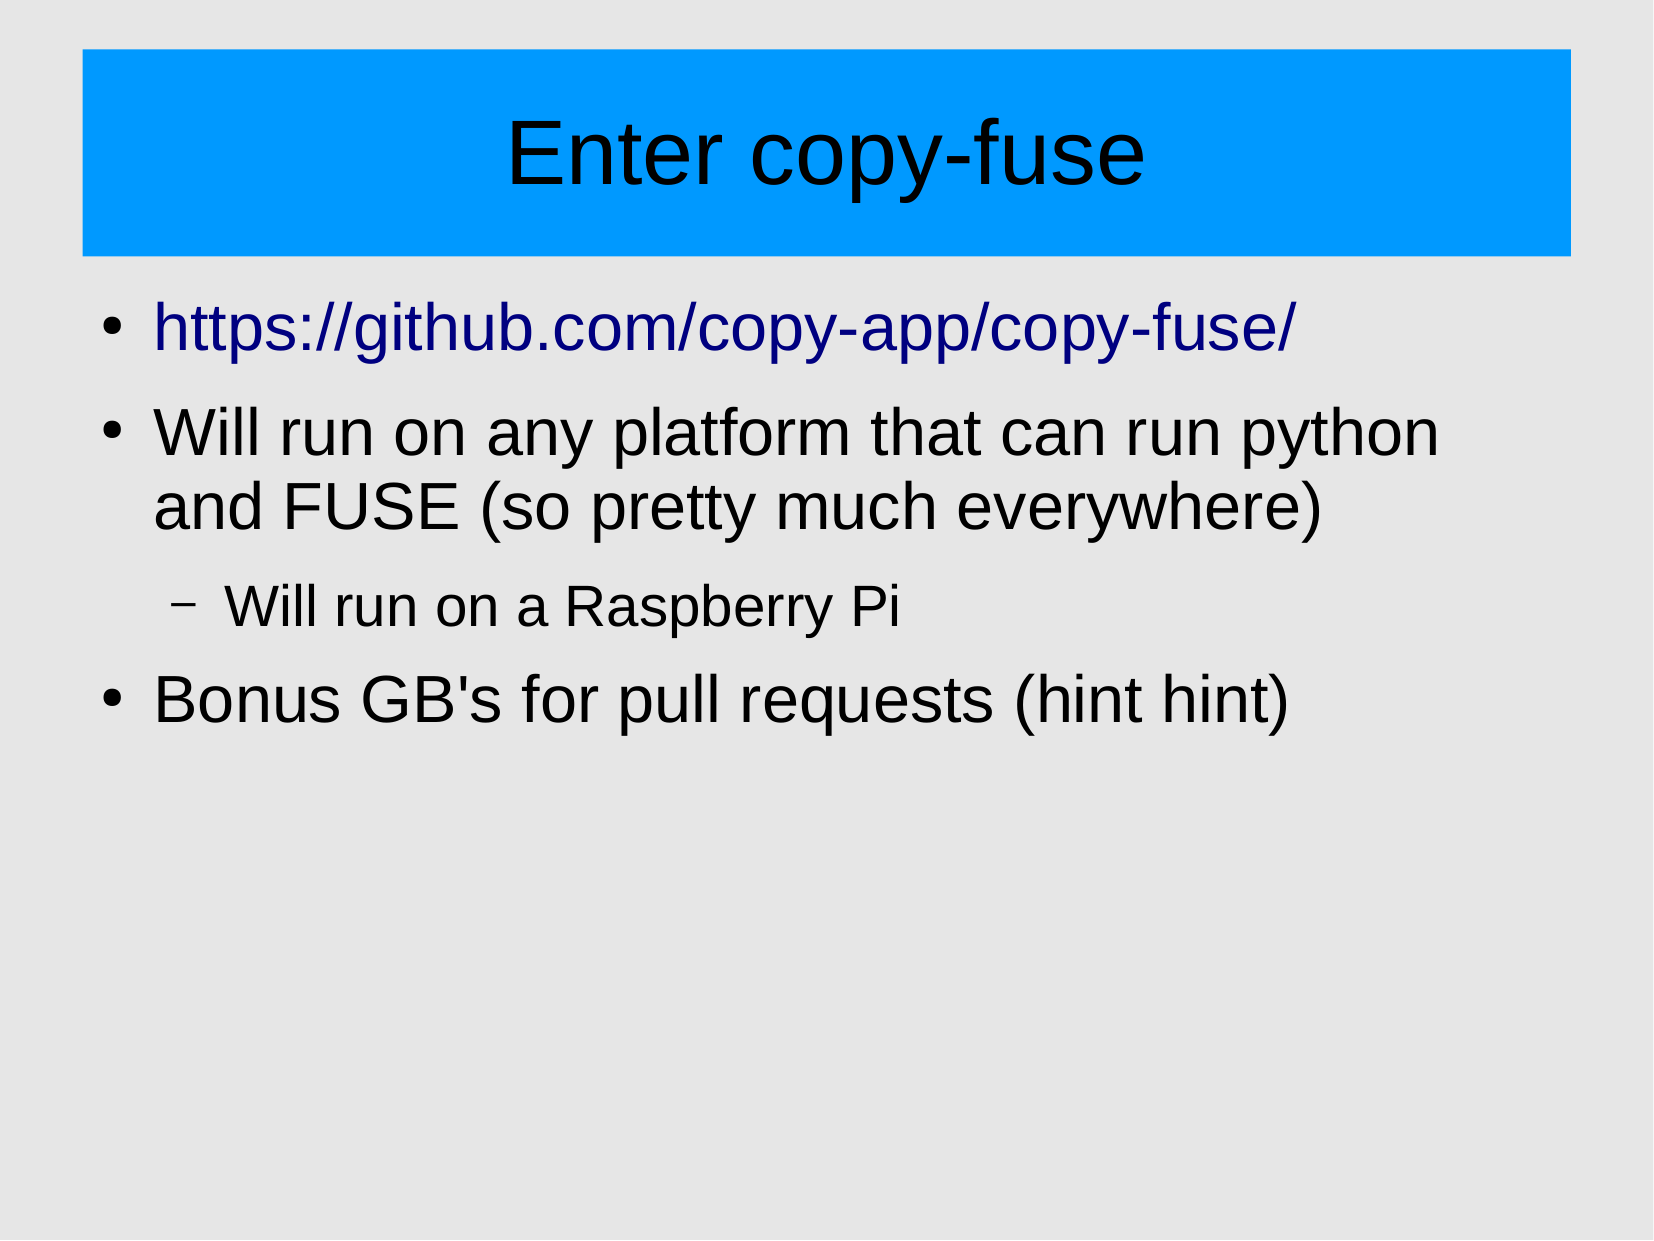

# Enter copy-fuse
https://github.com/copy-app/copy-fuse/
Will run on any platform that can run python and FUSE (so pretty much everywhere)
Will run on a Raspberry Pi
Bonus GB's for pull requests (hint hint)